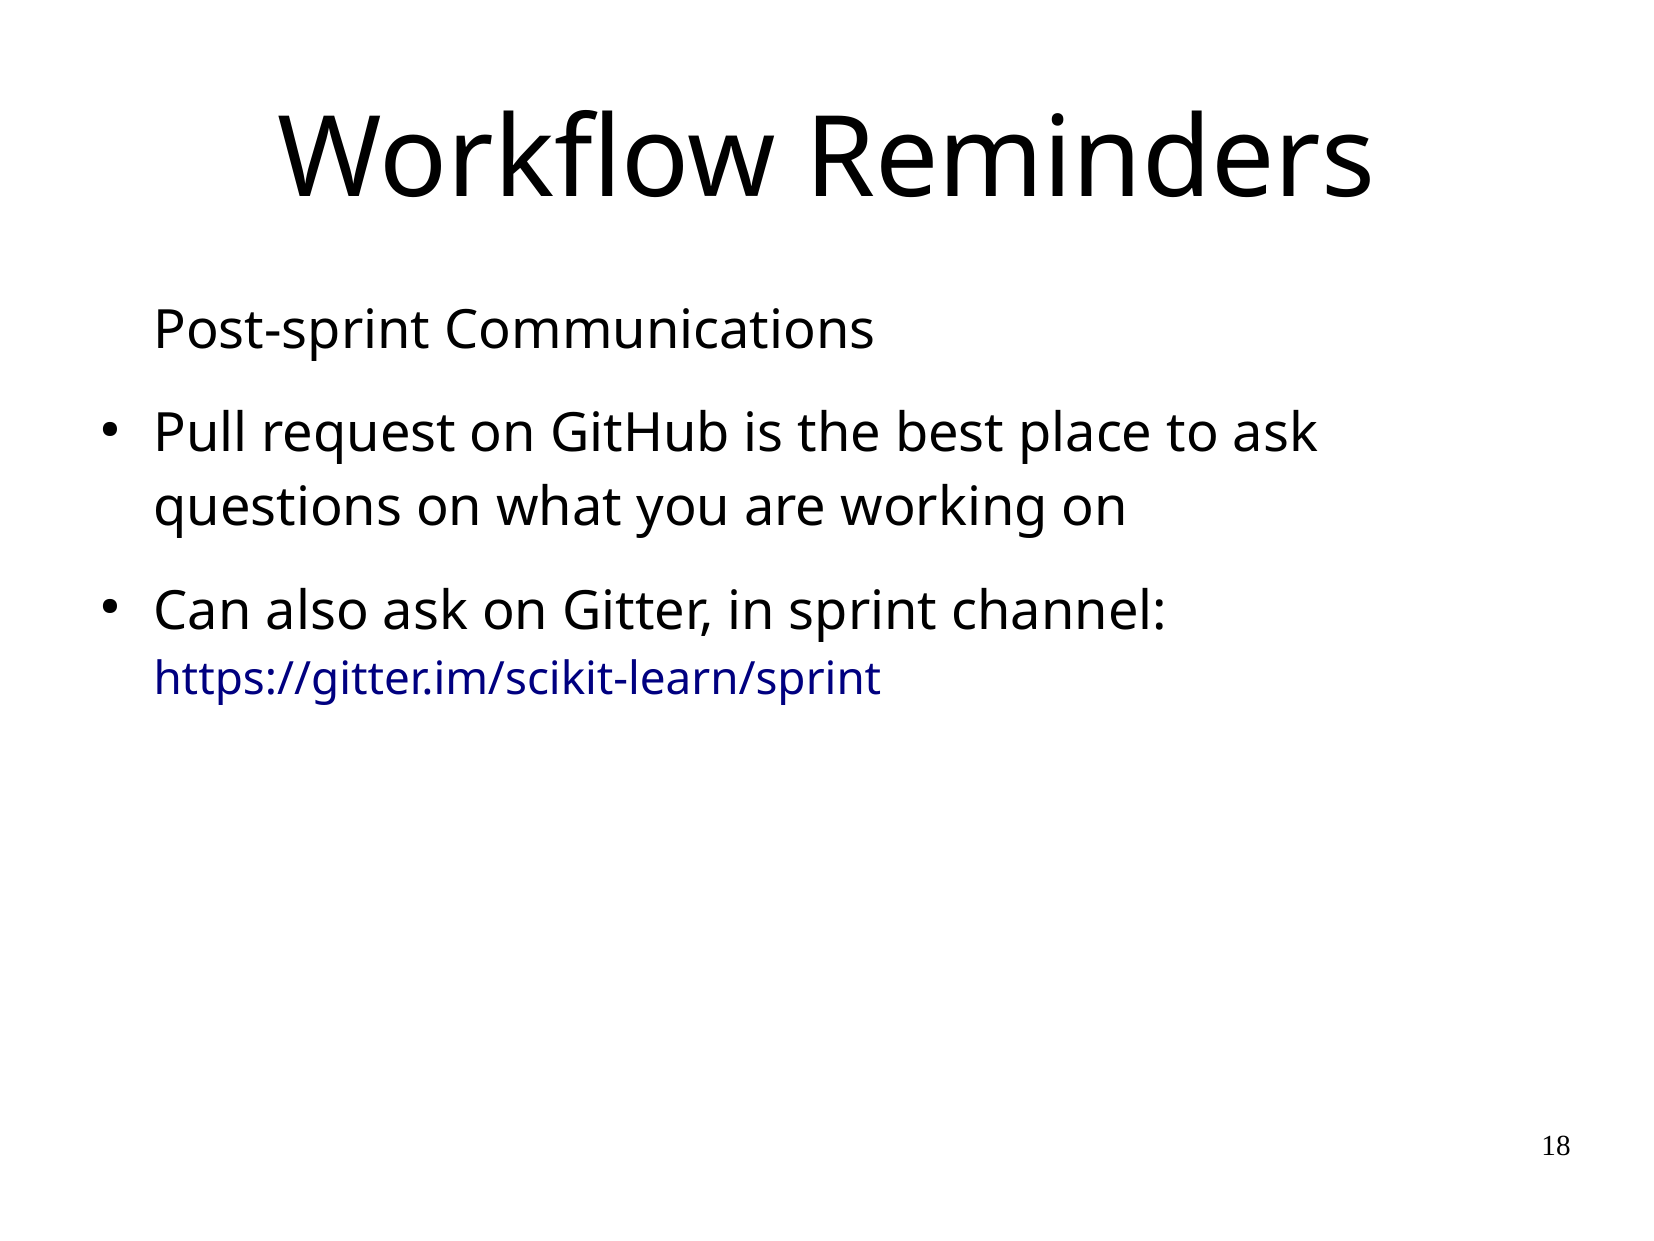

# Workflow Reminders
Post-sprint Communications
Pull request on GitHub is the best place to ask questions on what you are working on
Can also ask on Gitter, in sprint channel: https://gitter.im/scikit-learn/sprint
18